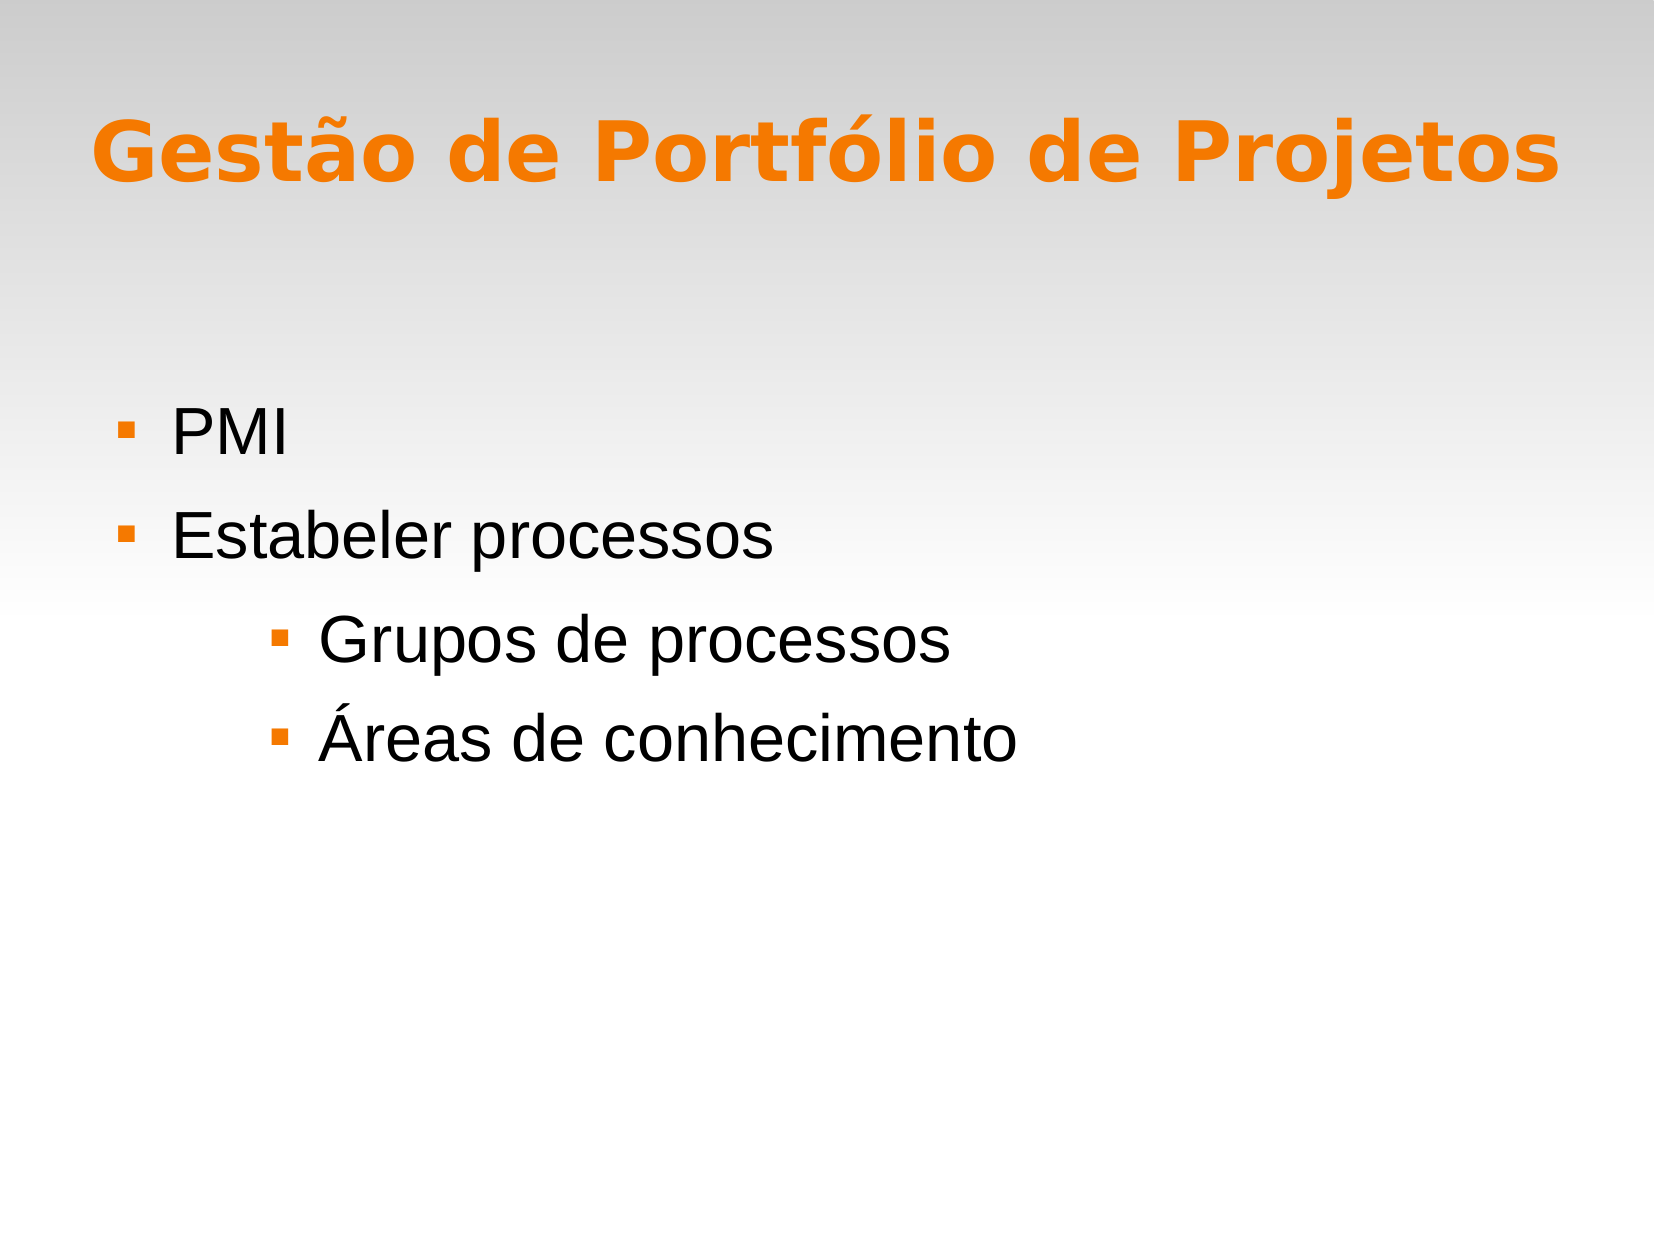

# Gestão de Portfólio de Projetos
PMI
Estabeler processos
Grupos de processos
Áreas de conhecimento